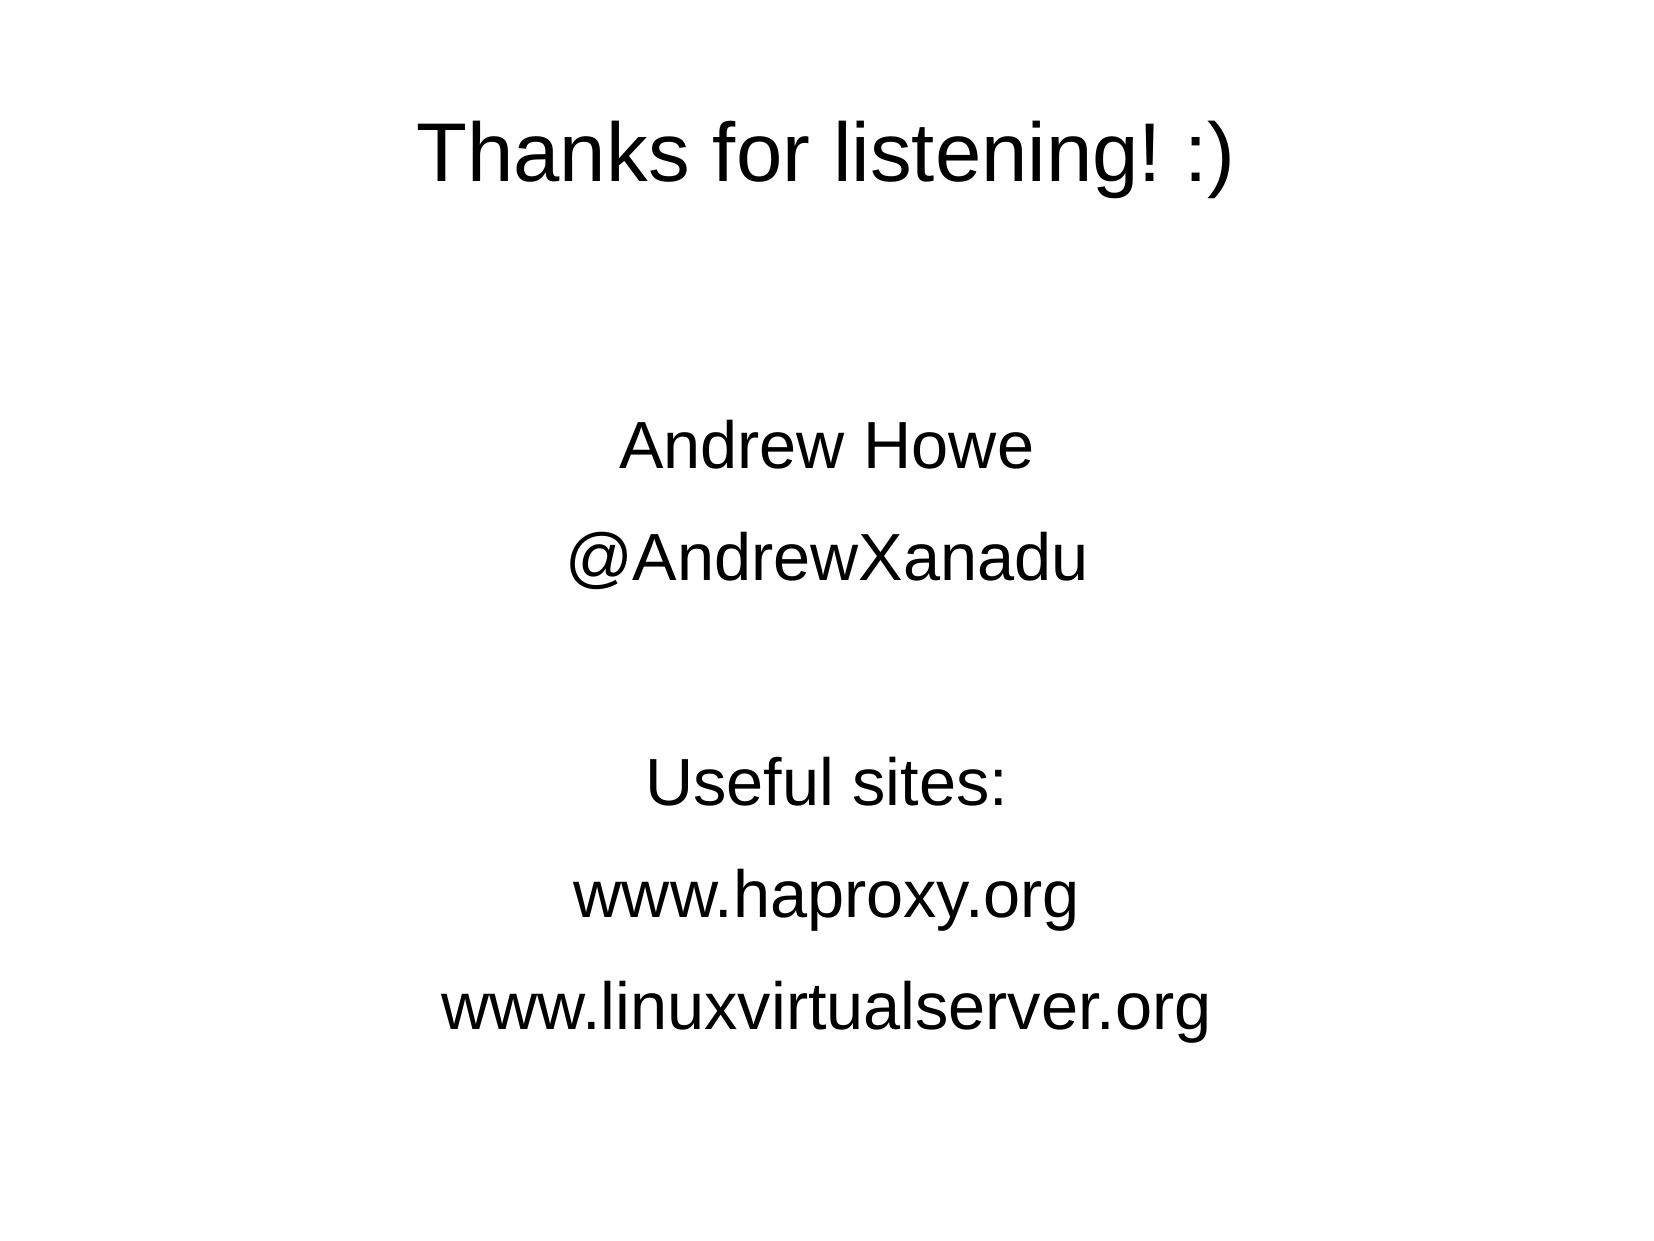

# Thanks for listening! :)
Andrew Howe
@AndrewXanadu
-------------------------------------------------------------------------
Useful sites:
www.haproxy.org
www.linuxvirtualserver.org